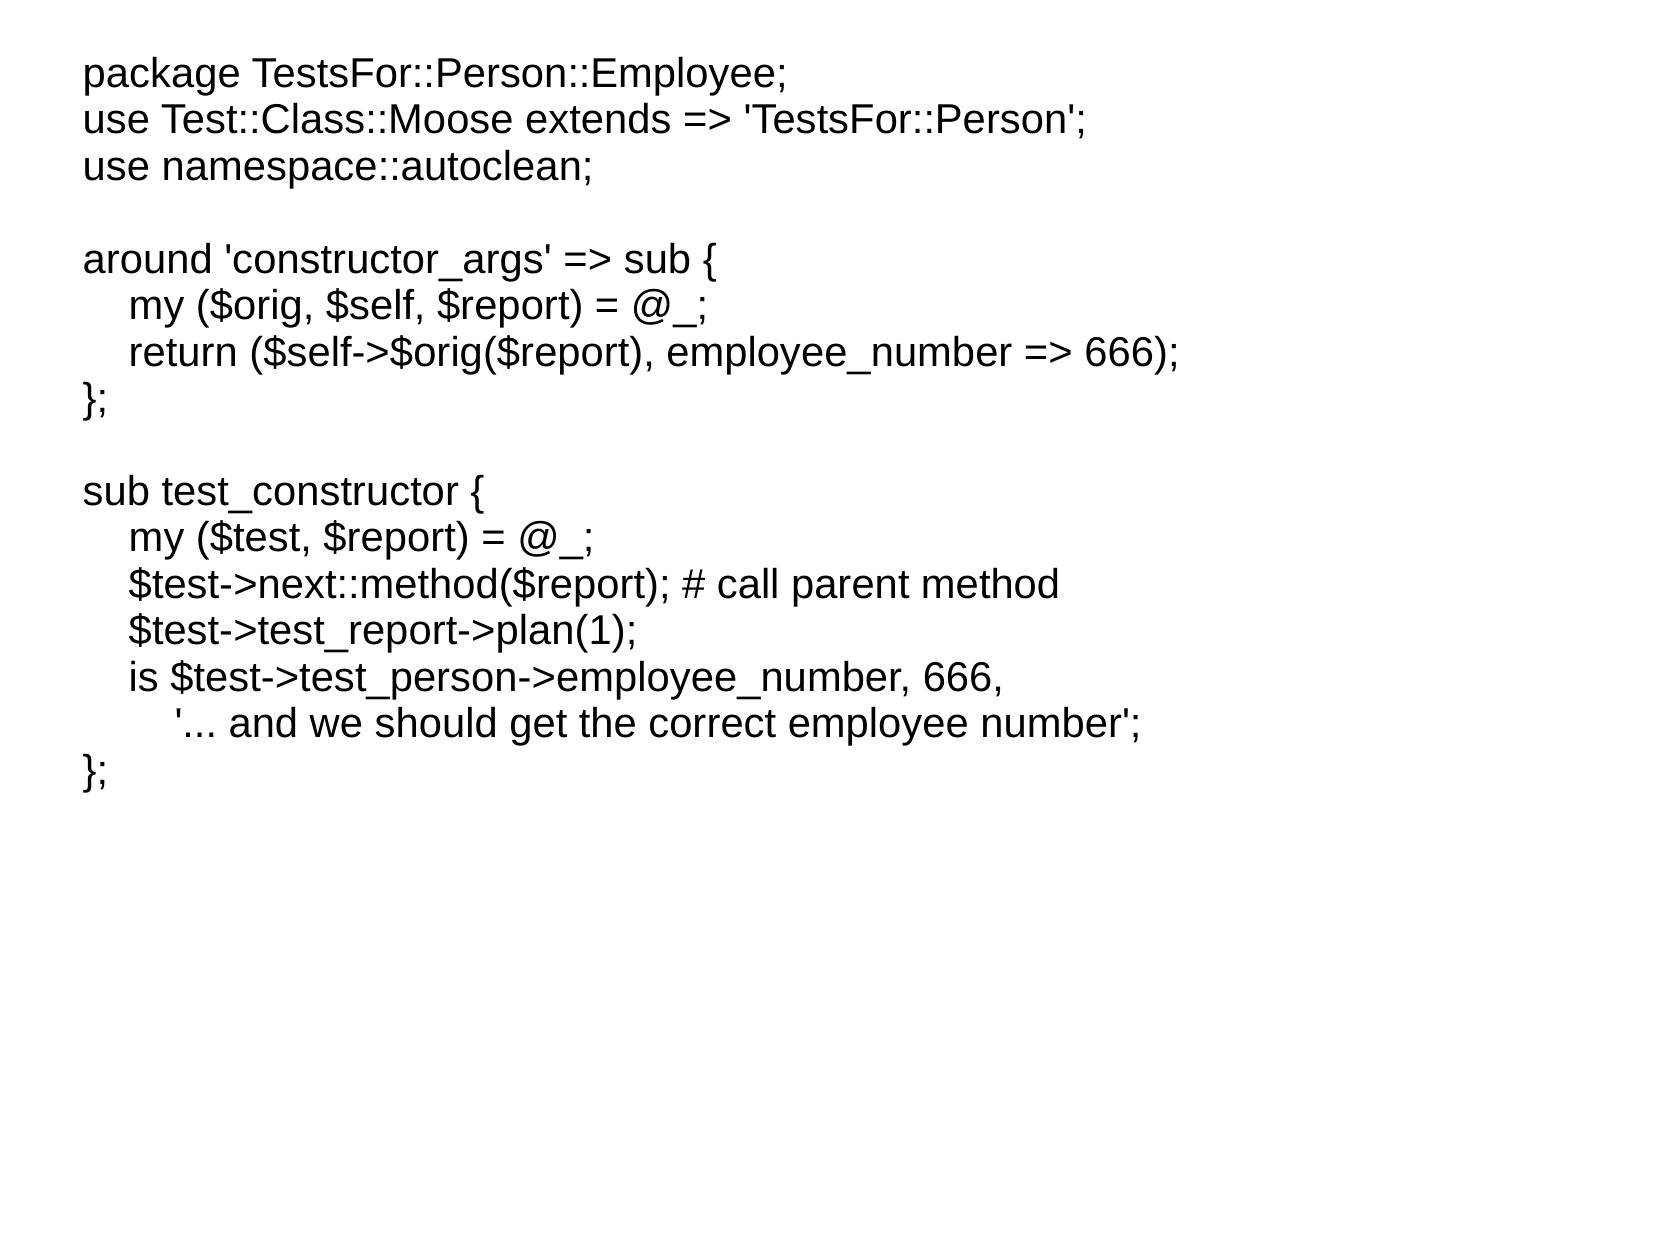

# package TestsFor::Person::Employee;
use Test::Class::Moose extends => 'TestsFor::Person';
use namespace::autoclean;
around 'constructor_args' => sub {
 my ($orig, $self, $report) = @_;
 return ($self->$orig($report), employee_number => 666);
};
sub test_constructor {
 my ($test, $report) = @_;
 $test->next::method($report); # call parent method
 $test->test_report->plan(1);
 is $test->test_person->employee_number, 666,
 '... and we should get the correct employee number';
};